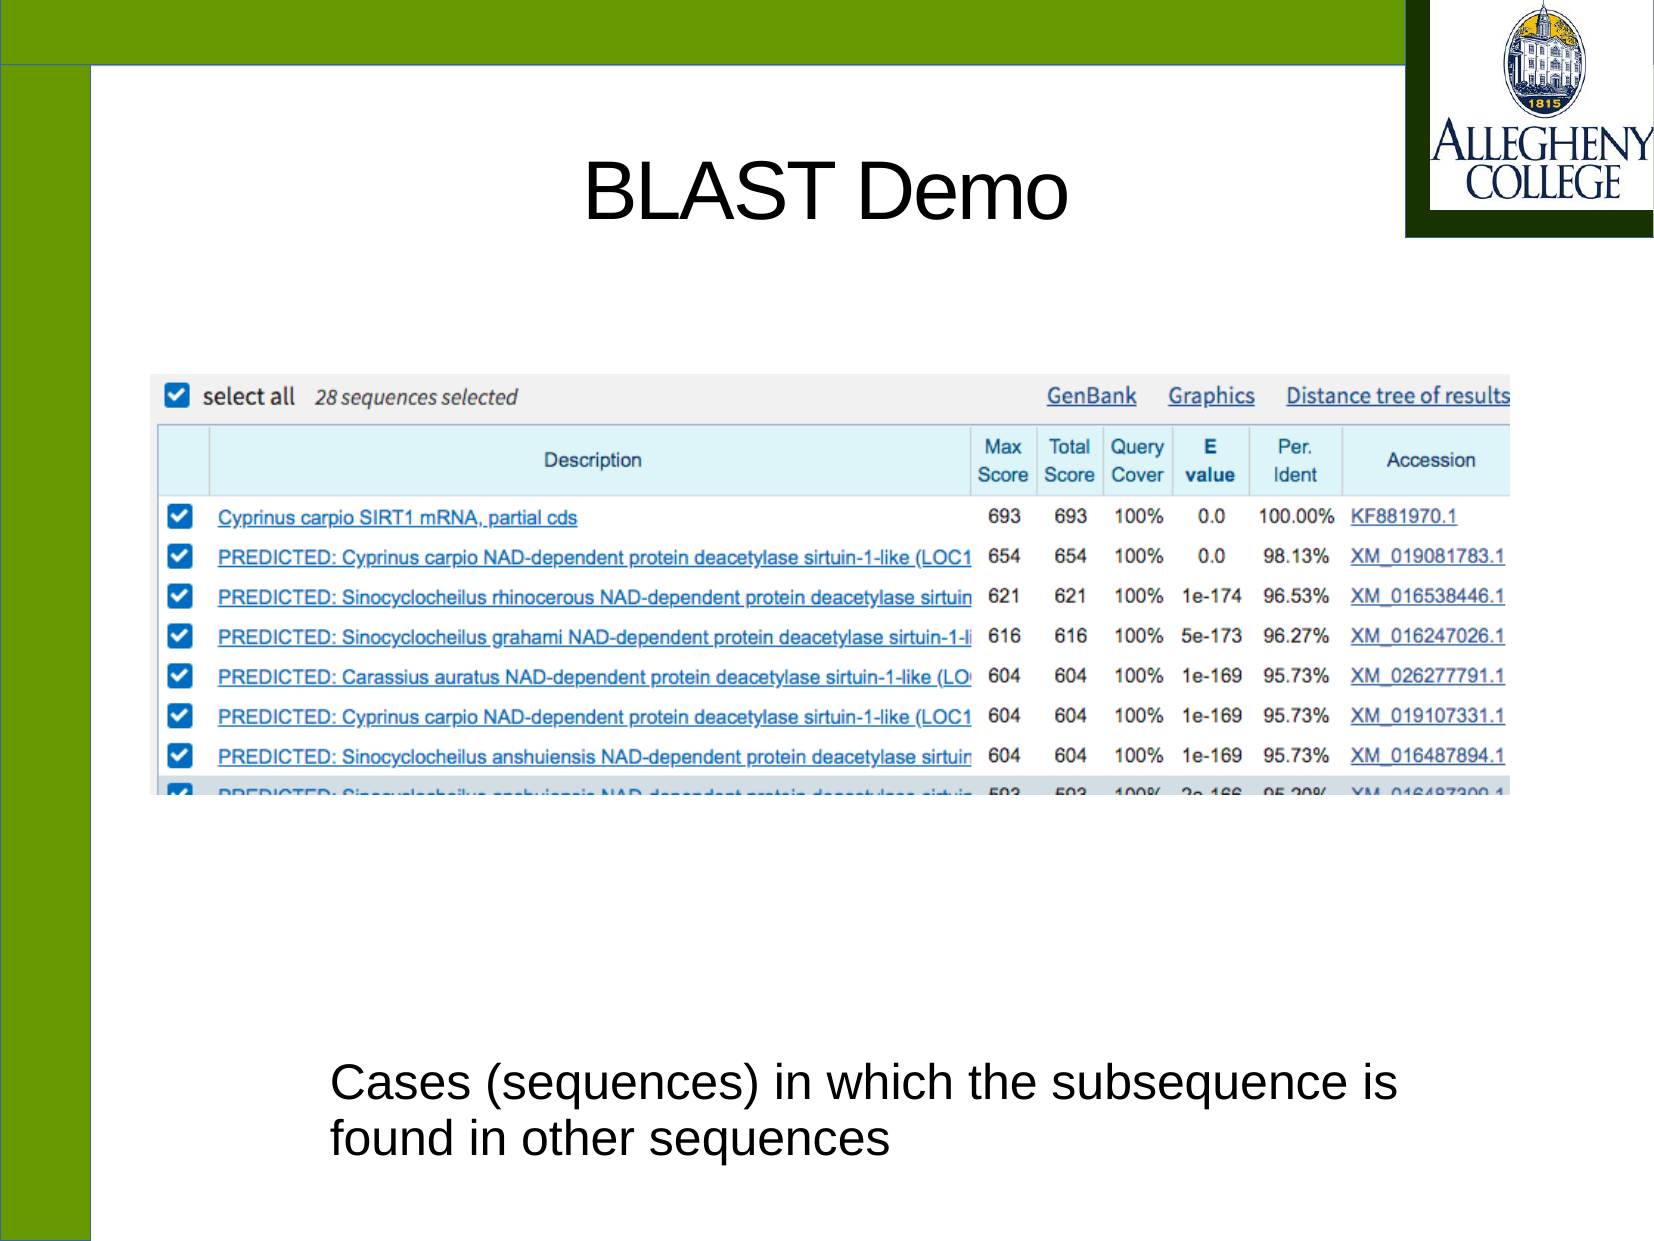

# BLAST Demo
Cases (sequences) in which the subsequence is found in other sequences